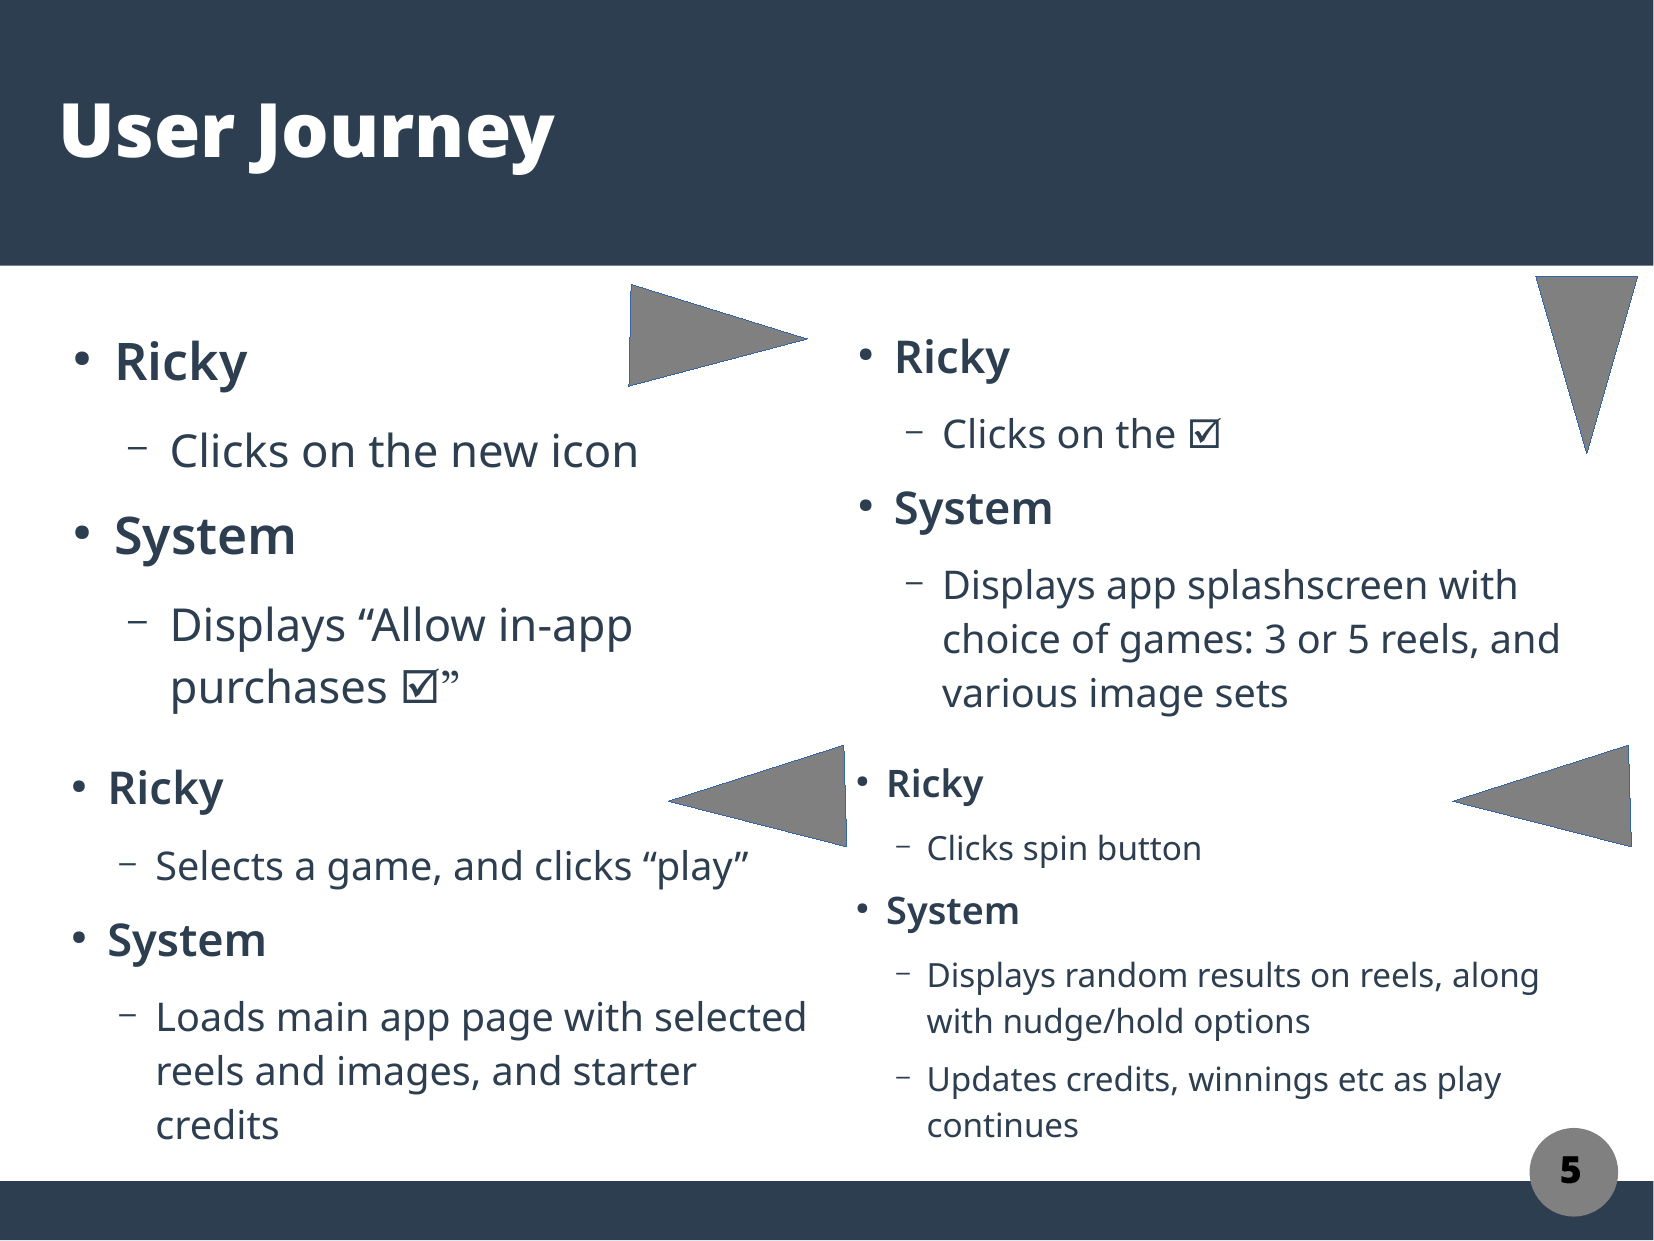

# User Journey
Ricky
Clicks on the new icon
System
Displays “Allow in-app purchases ”
Ricky
Clicks on the 
System
Displays app splashscreen with choice of games: 3 or 5 reels, and various image sets
Ricky
Selects a game, and clicks “play”
System
Loads main app page with selected reels and images, and starter credits
Ricky
Clicks spin button
System
Displays random results on reels, along with nudge/hold options
Updates credits, winnings etc as play continues
5